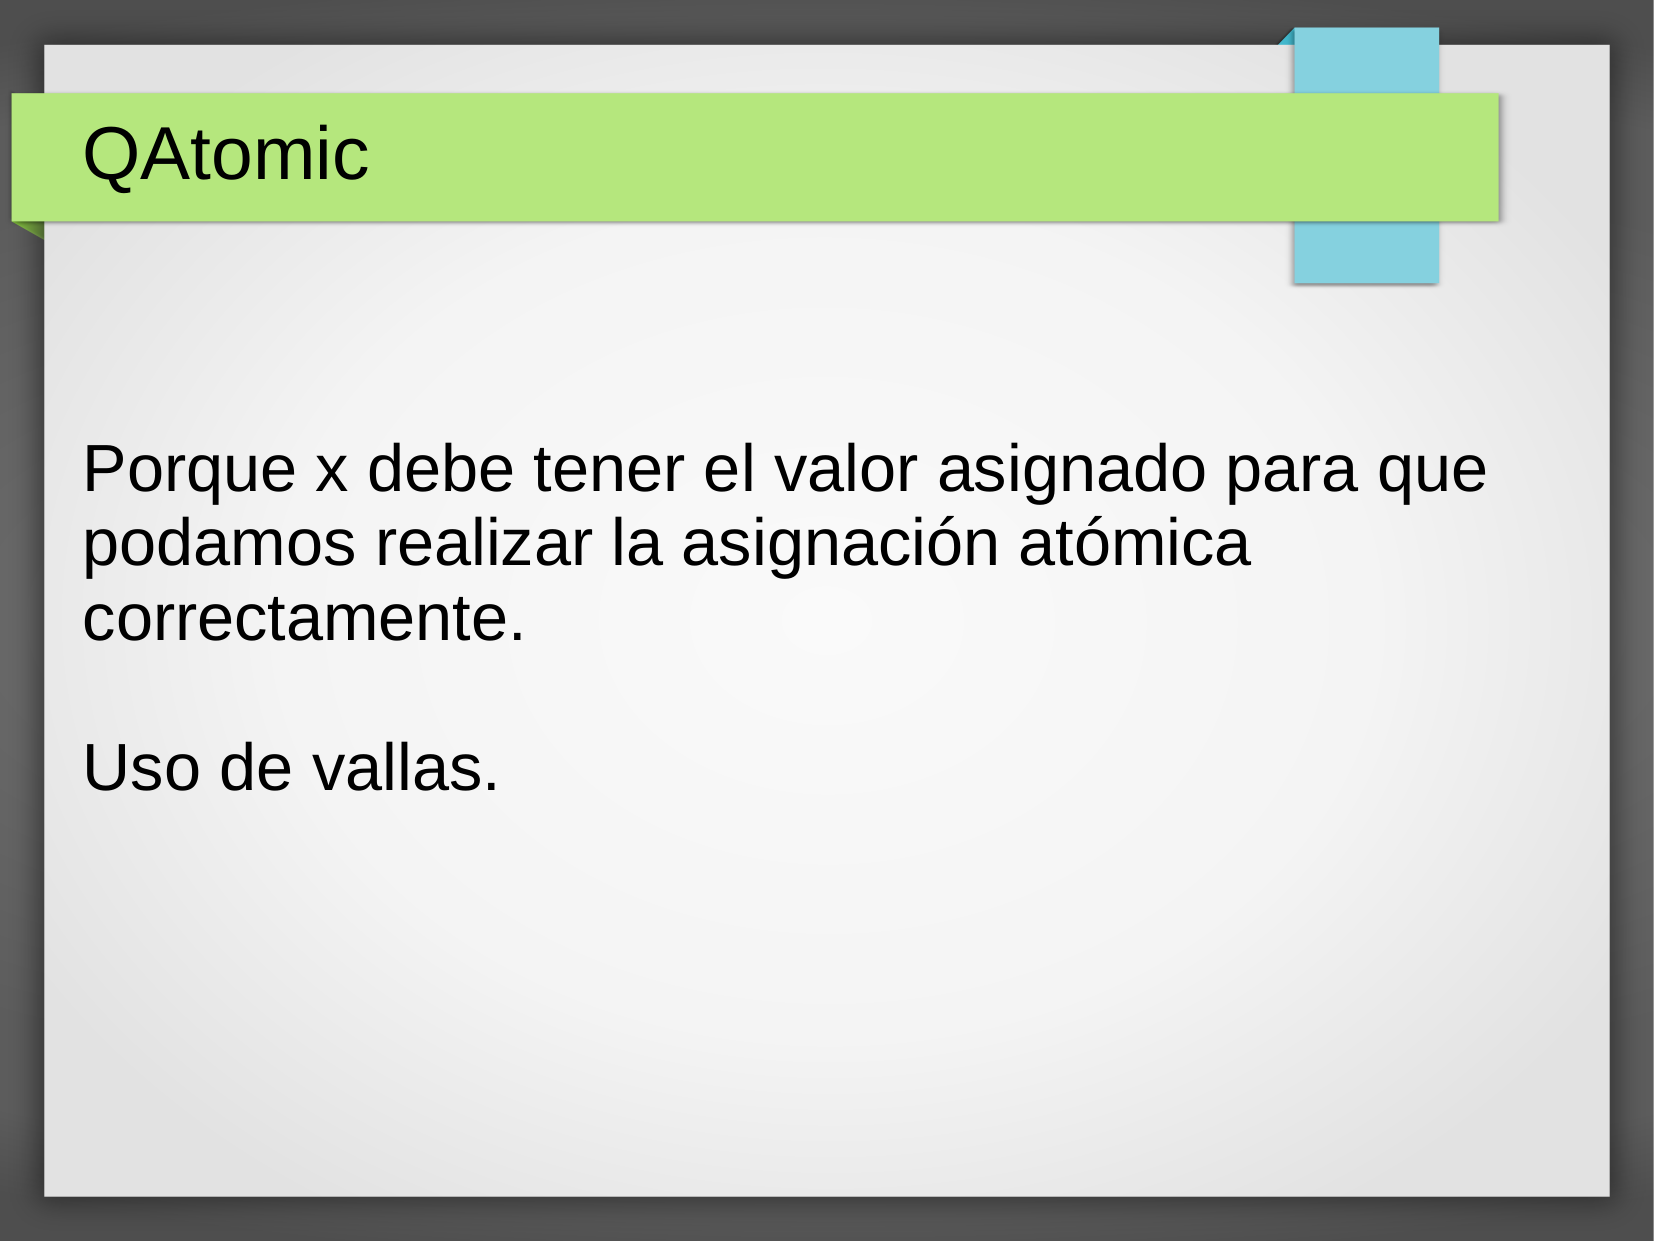

# QAtomic
Porque x debe tener el valor asignado para que podamos realizar la asignación atómica correctamente.
Uso de vallas.